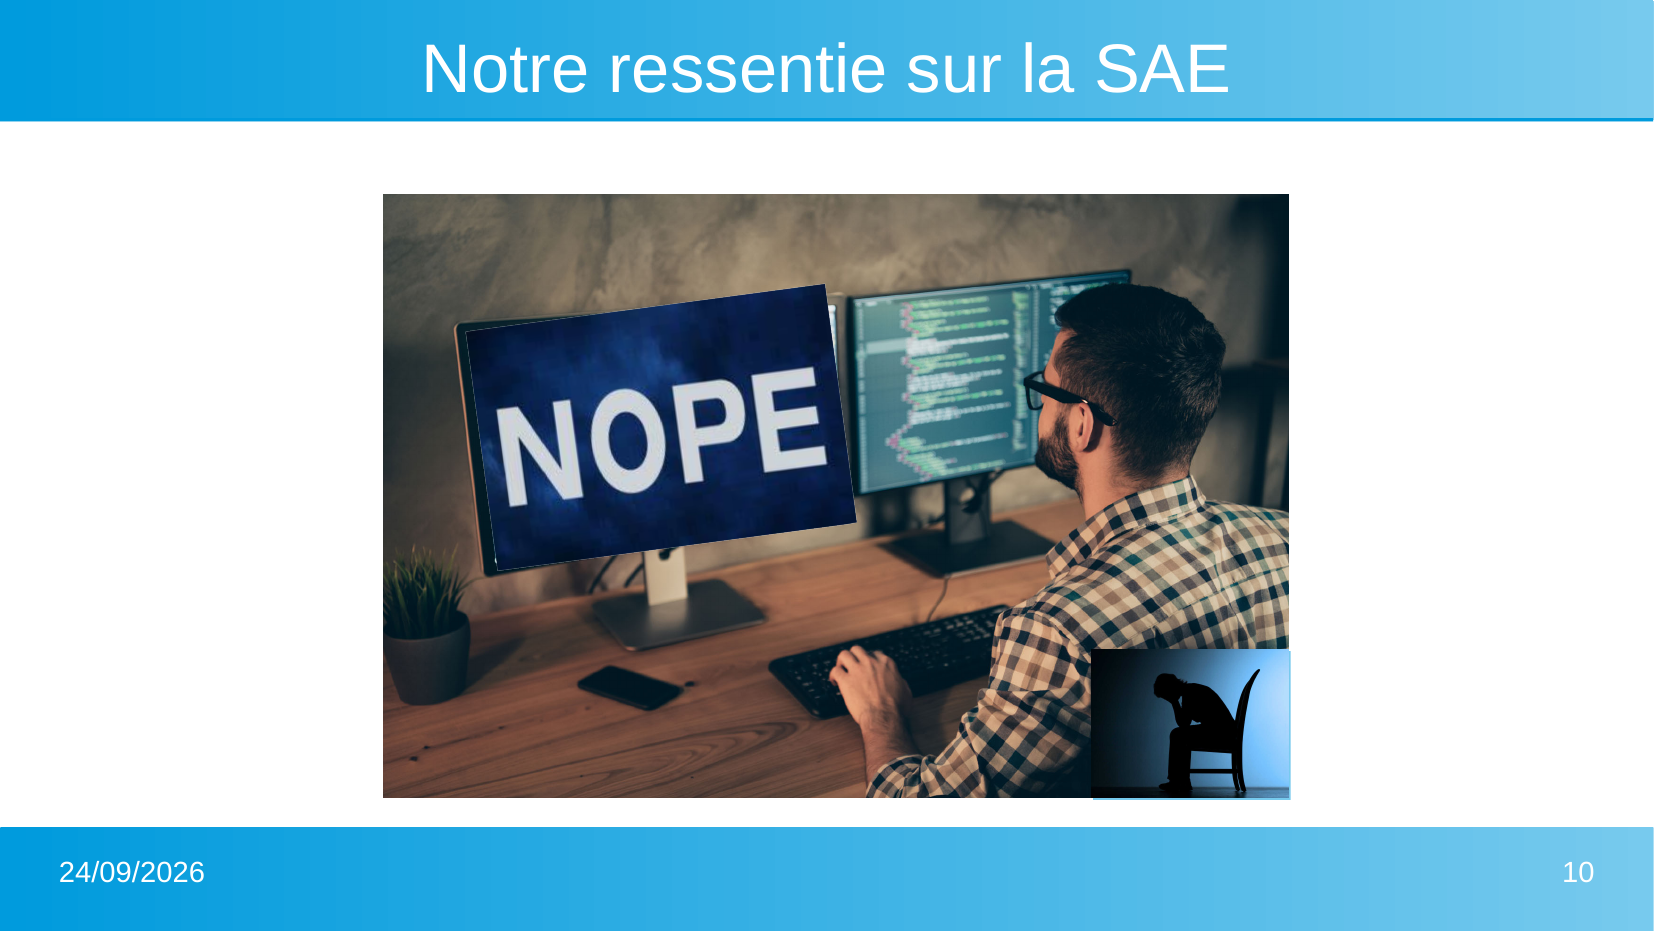

# Notre ressentie sur la SAE
10